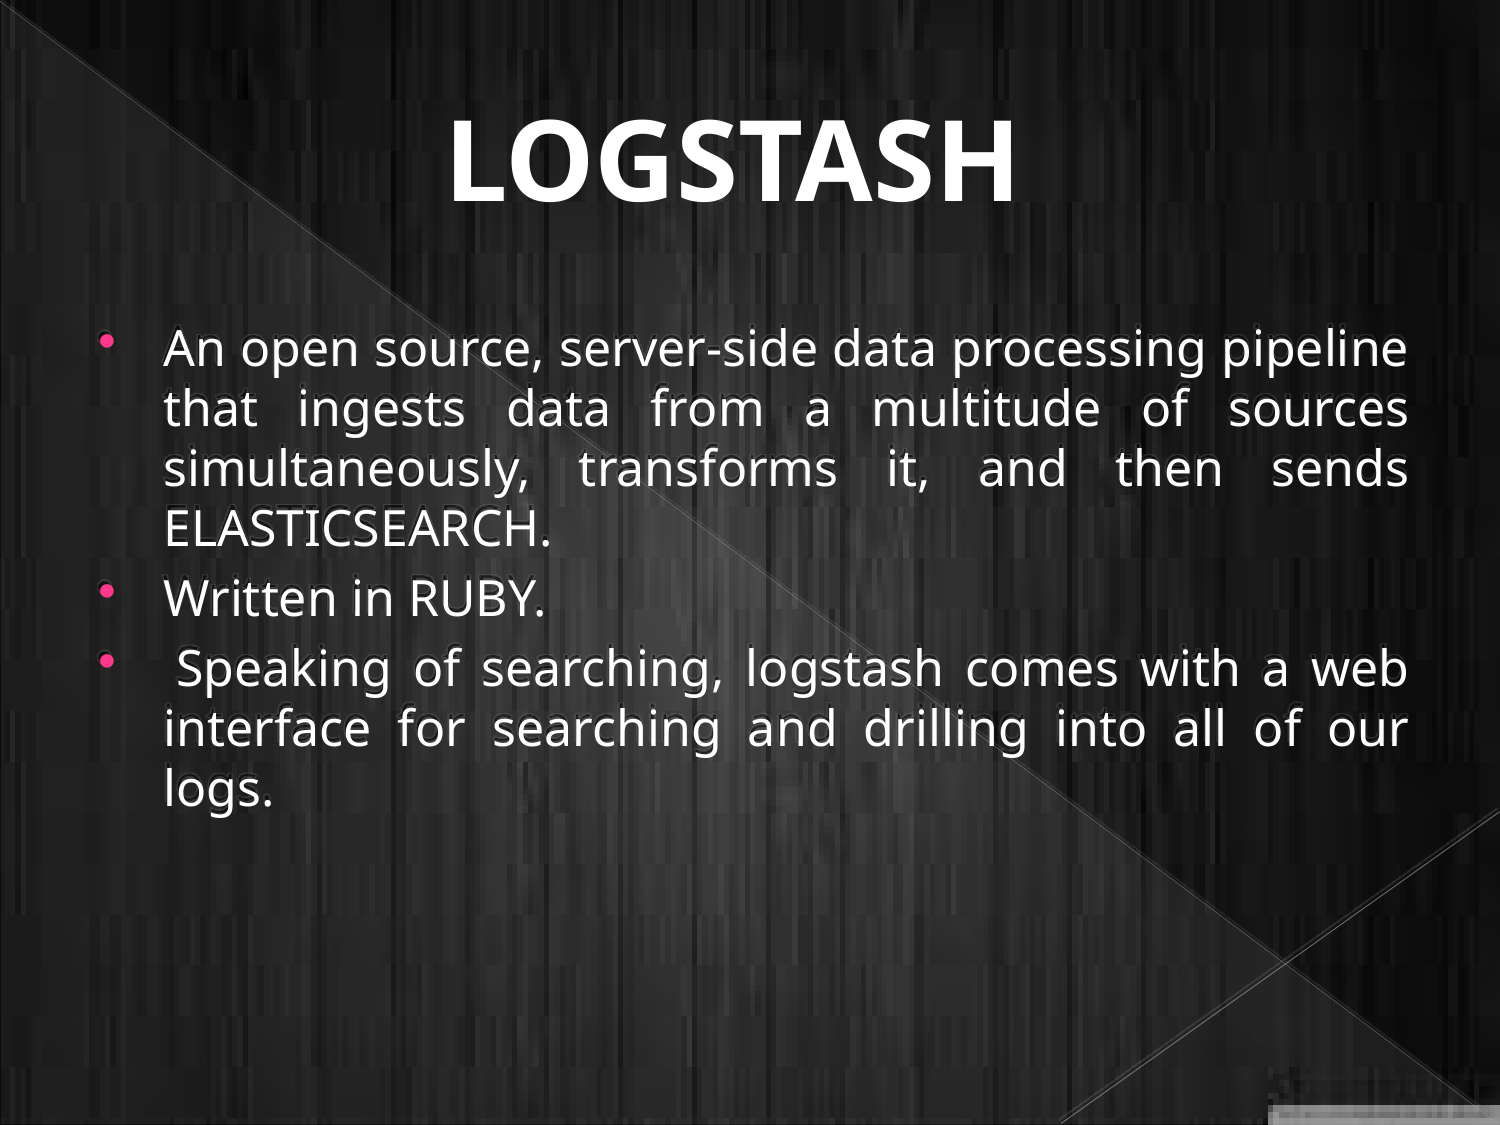

LOGSTASH
# An open source, server-side data processing pipeline that ingests data from a multitude of sources simultaneously, transforms it, and then sends ELASTICSEARCH.
Written in RUBY.
 Speaking of searching, logstash comes with a web interface for searching and drilling into all of our logs.